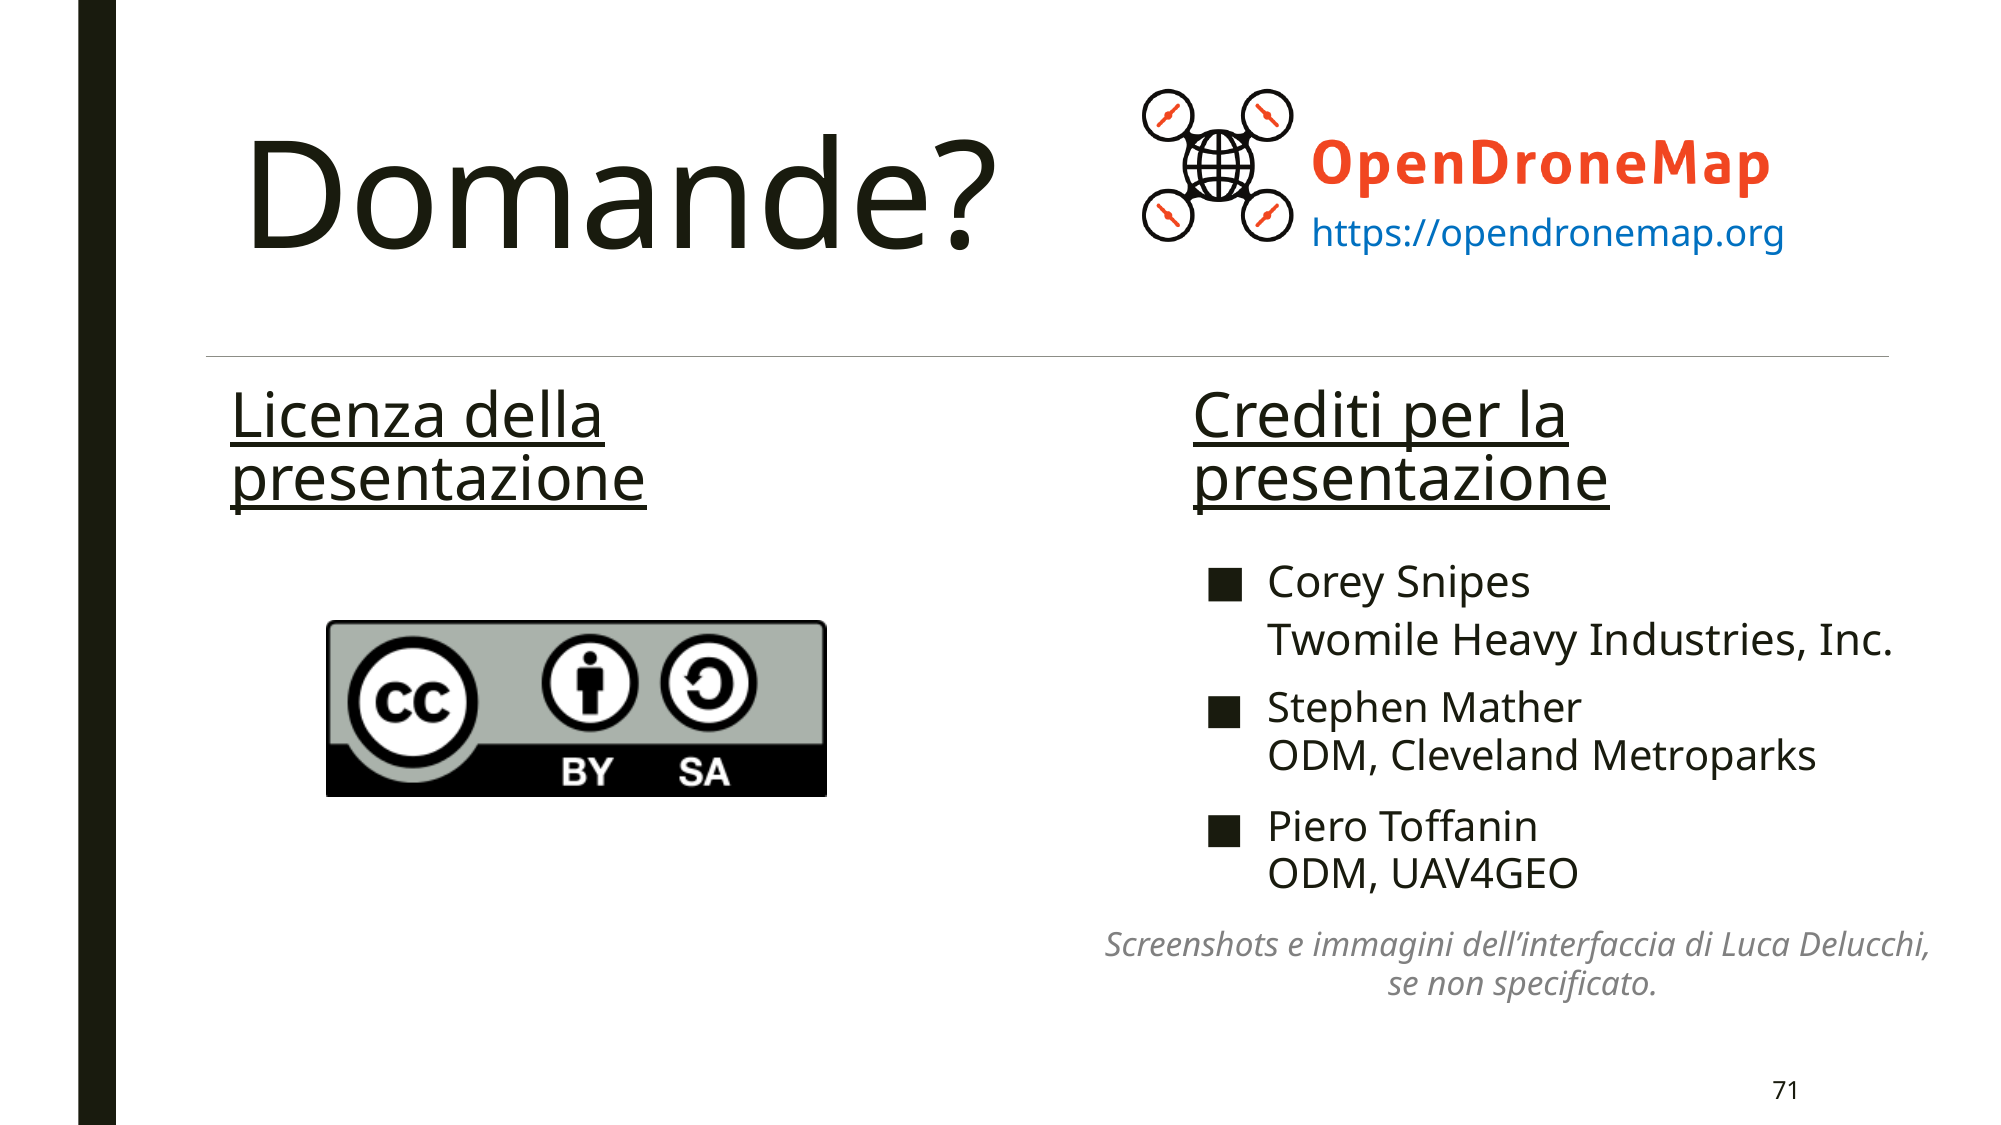

# Domande?
https://opendronemap.org
Licenza della presentazione
Crediti per la presentazione
Corey Snipes
Twomile Heavy Industries, Inc.
Stephen Mather
ODM, Cleveland Metroparks
Piero Toffanin
ODM, UAV4GEO
Screenshots e immagini dell’interfaccia di Luca Delucchi,
 se non specificato.